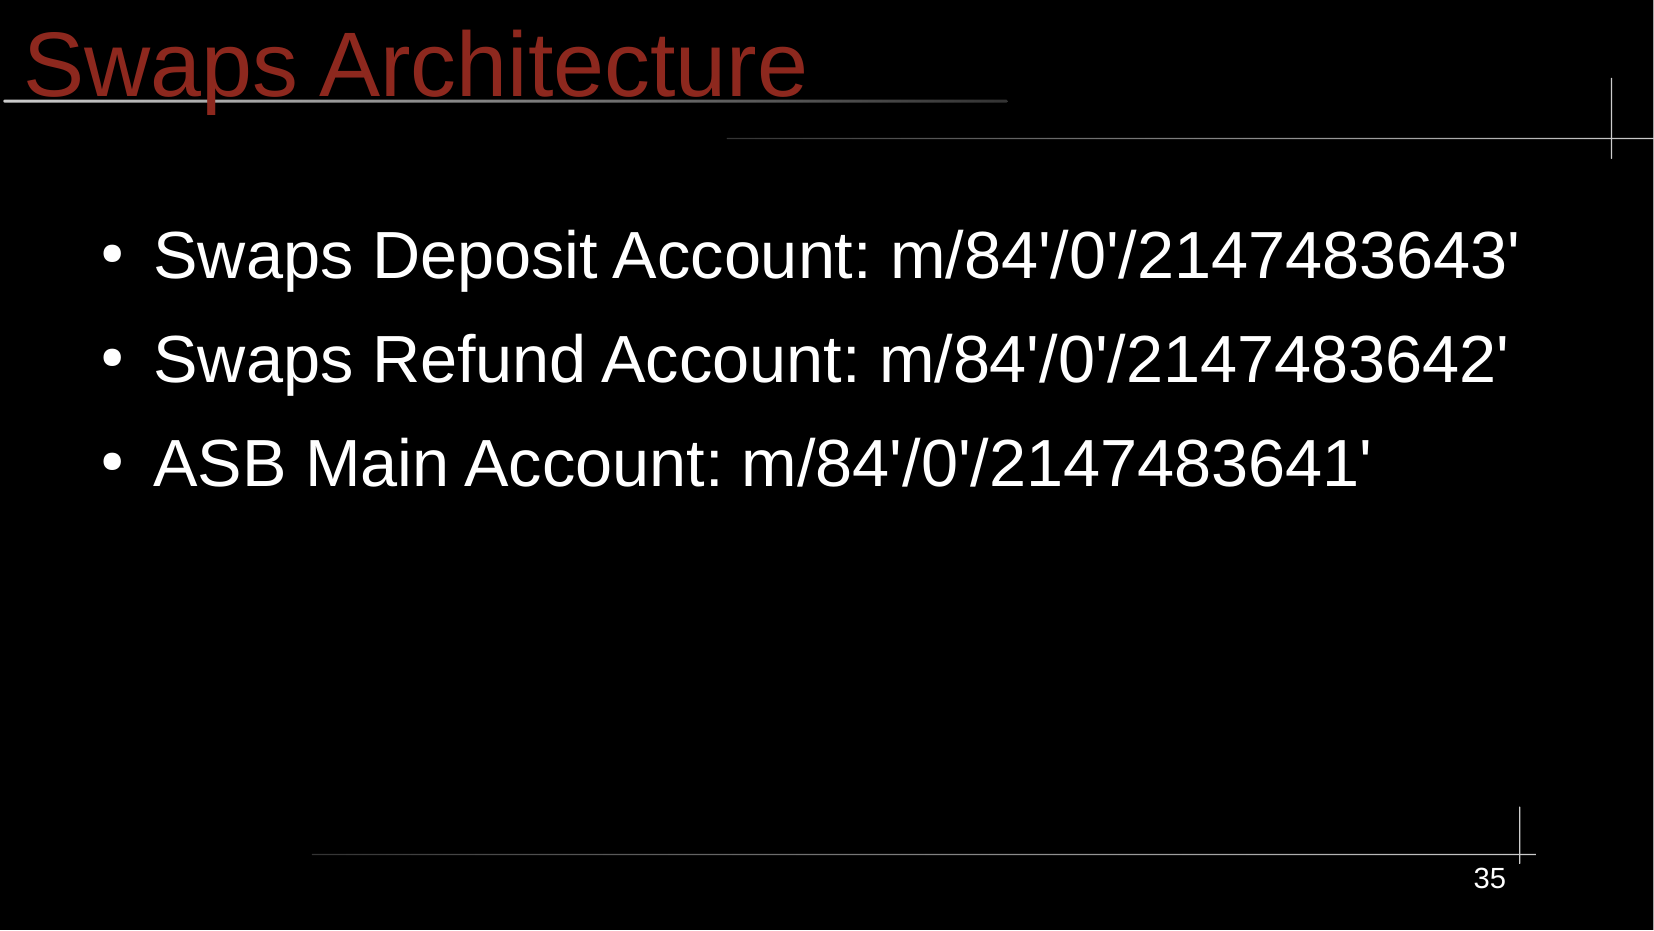

# Swaps Architecture
Swaps Deposit Account: m/84'/0'/2147483643'
Swaps Refund Account: m/84'/0'/2147483642'
ASB Main Account: m/84'/0'/2147483641'
35